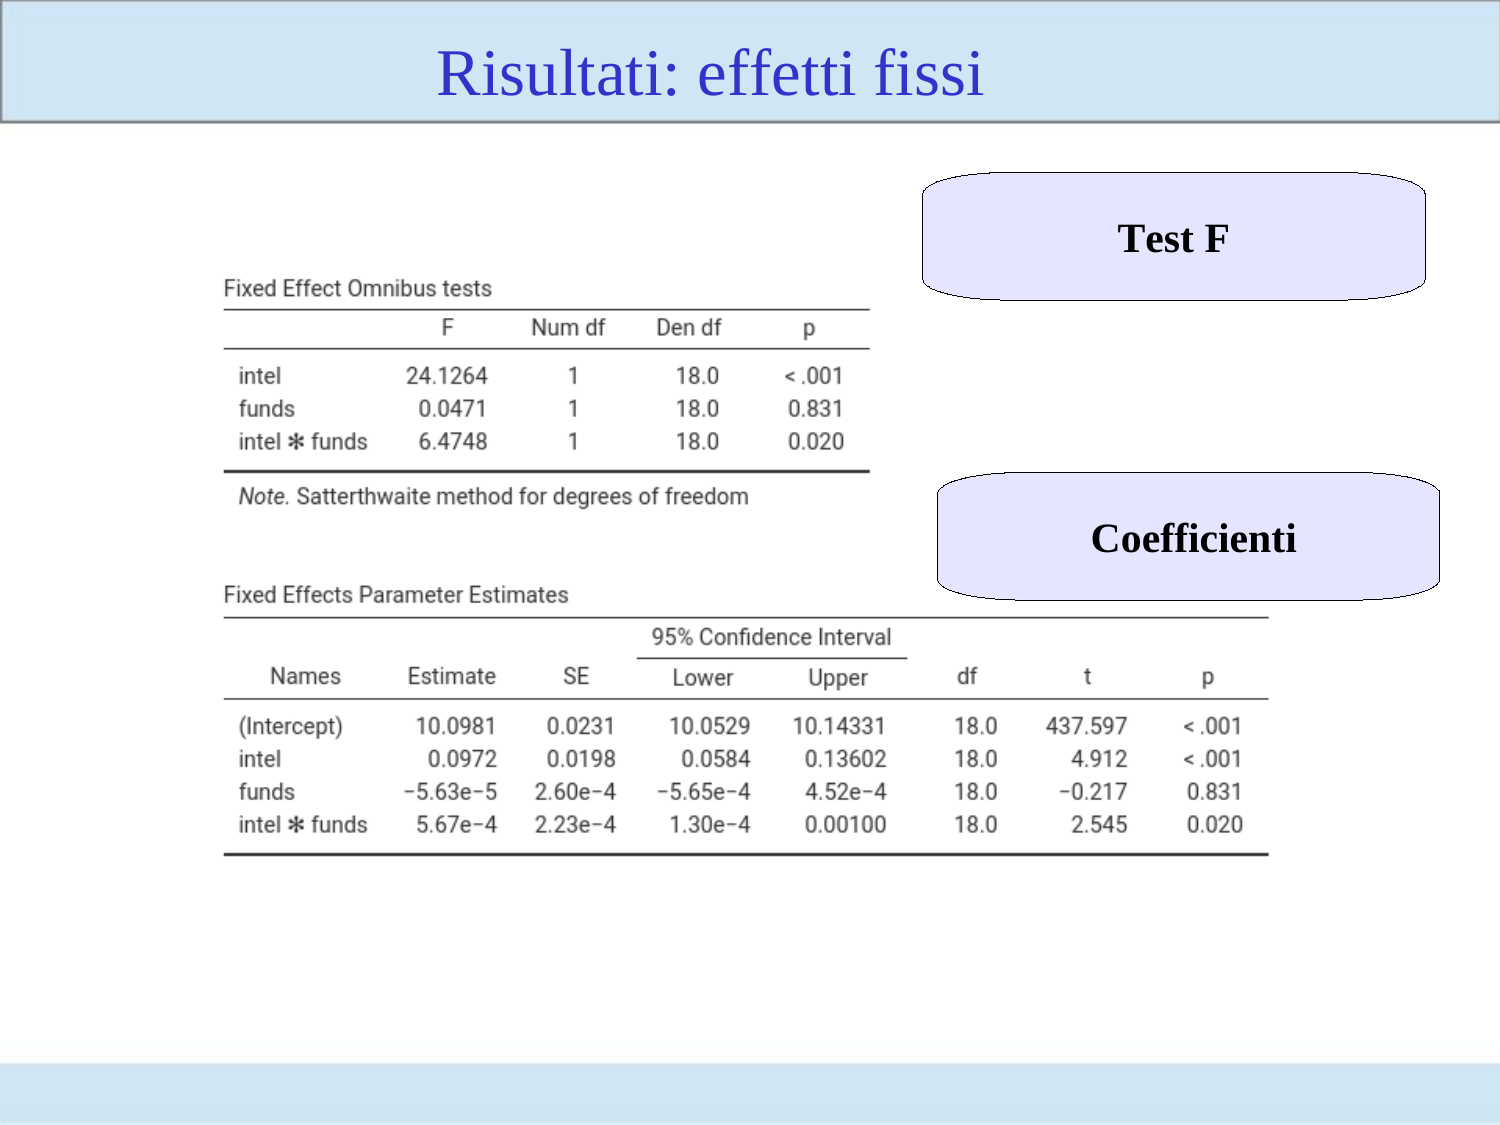

# Risultati: effetti fissi
Test F
 Coefficienti